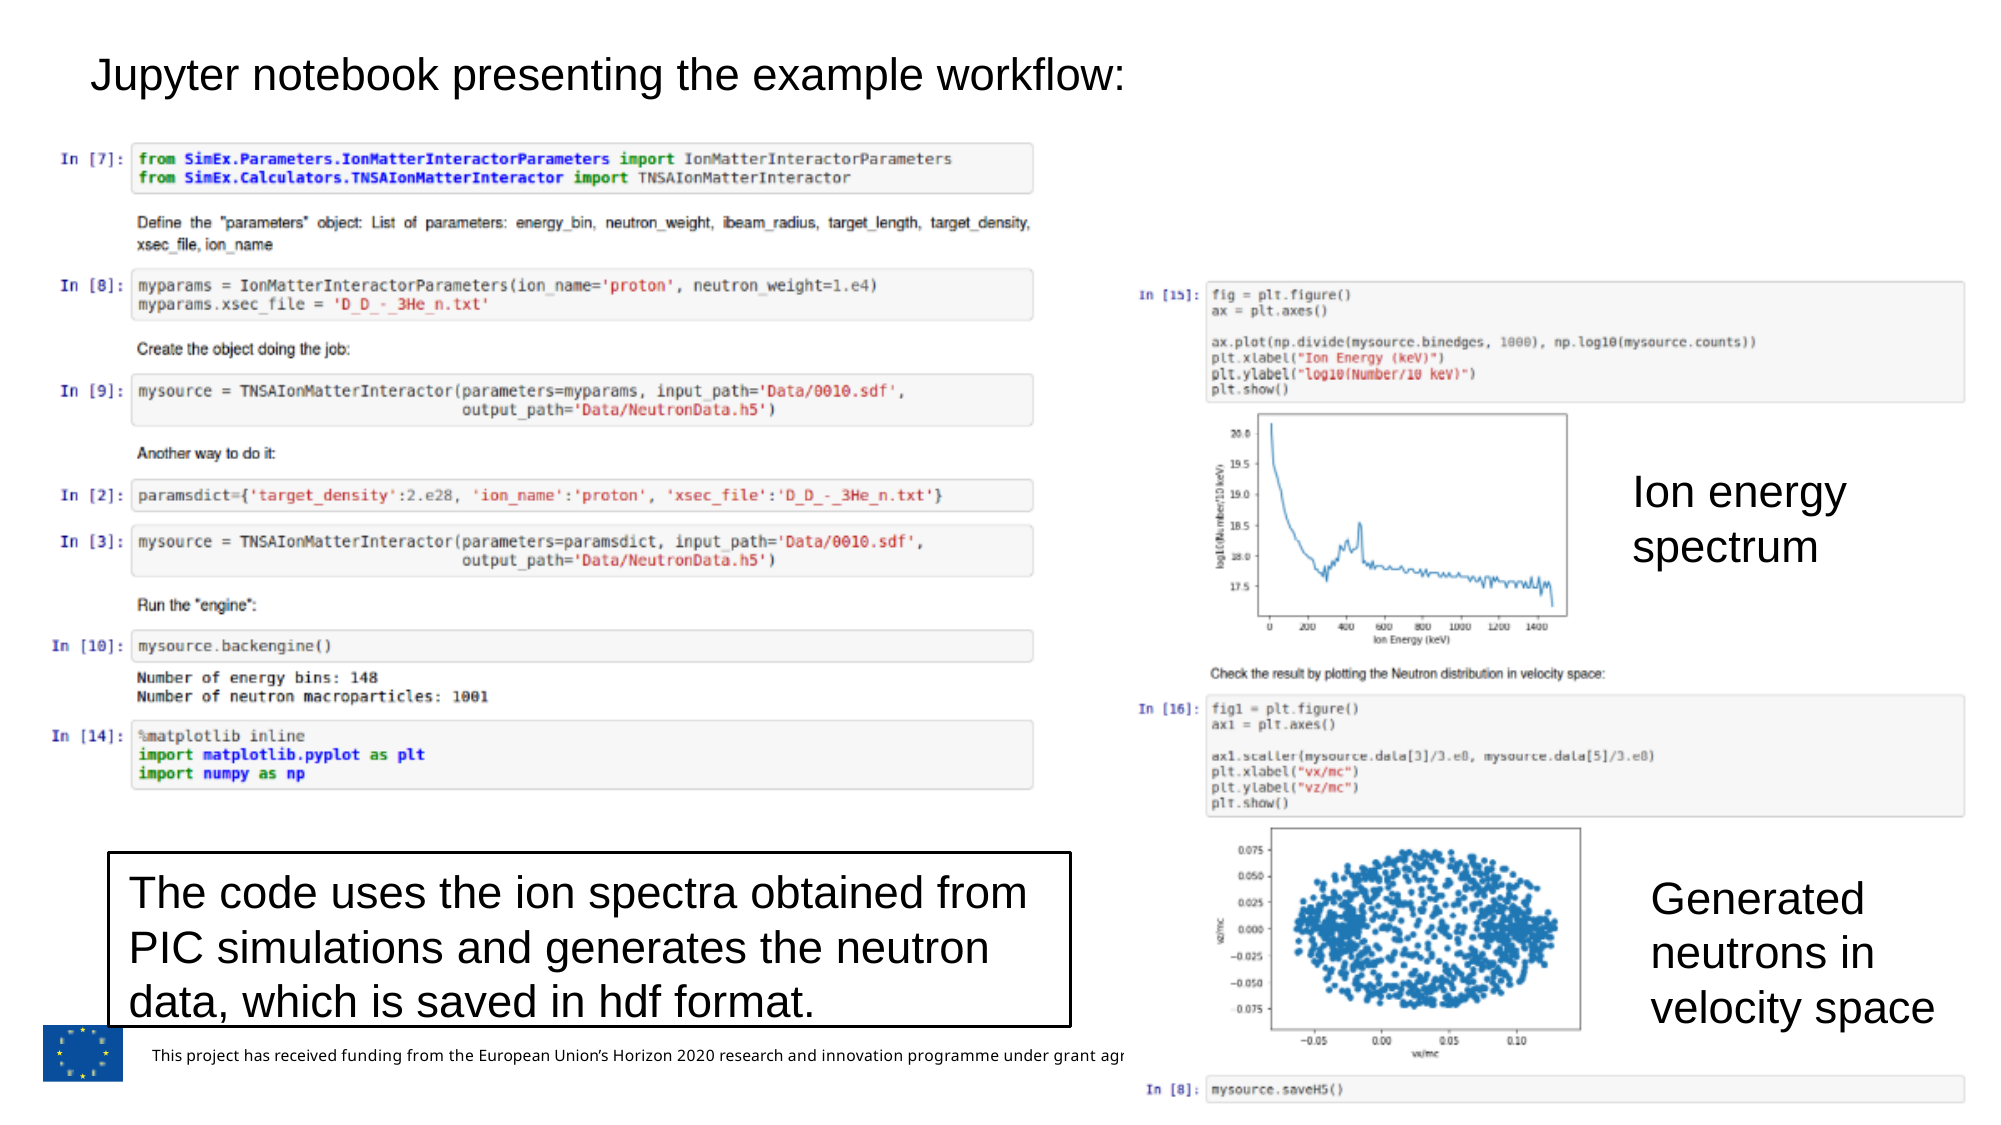

Jupyter notebook presenting the example workflow:
Ion energy spectrum
The code uses the ion spectra obtained from PIC simulations and generates the neutron data, which is saved in hdf format.
Generated neutrons in velocity space